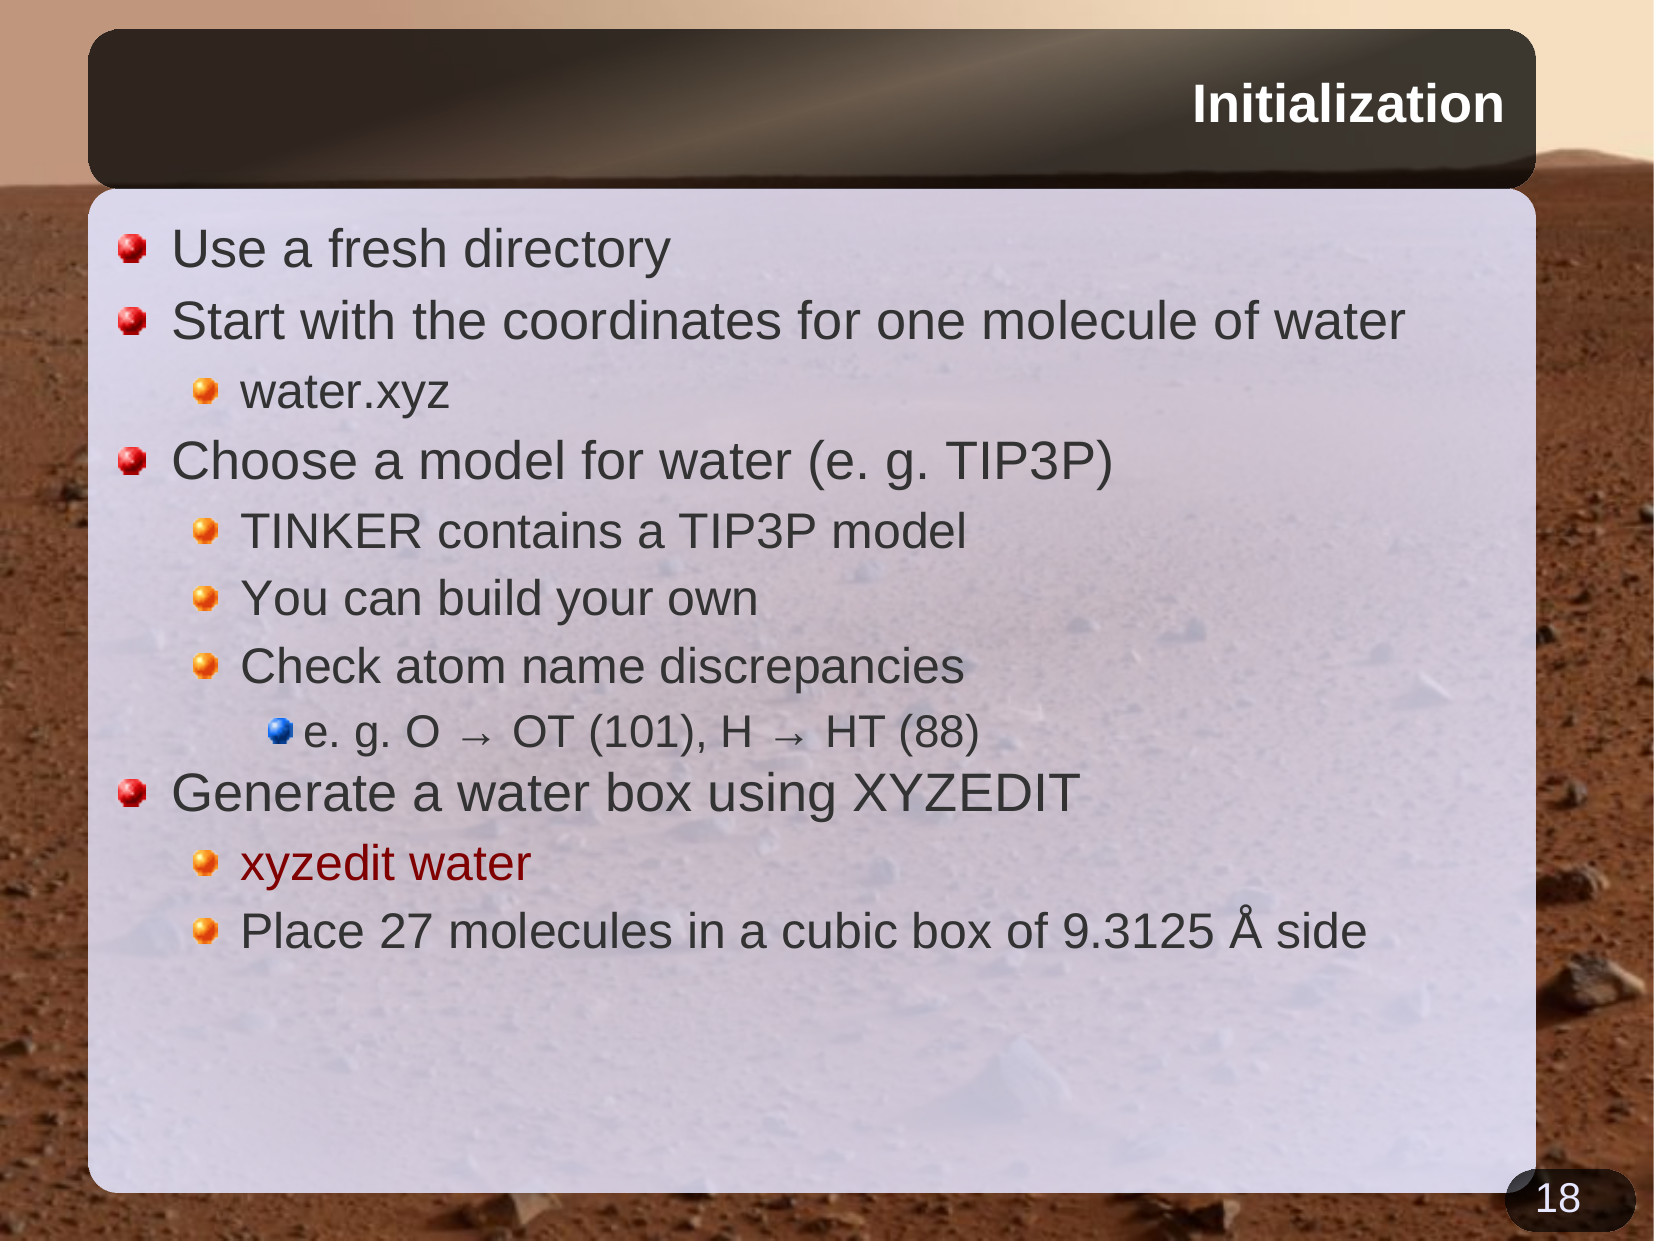

# Initialization
Use a fresh directory
Start with the coordinates for one molecule of water
water.xyz
Choose a model for water (e. g. TIP3P)
TINKER contains a TIP3P model
You can build your own
Check atom name discrepancies
e. g. O → OT (101), H → HT (88)
Generate a water box using XYZEDIT
xyzedit water
Place 27 molecules in a cubic box of 9.3125 Å side